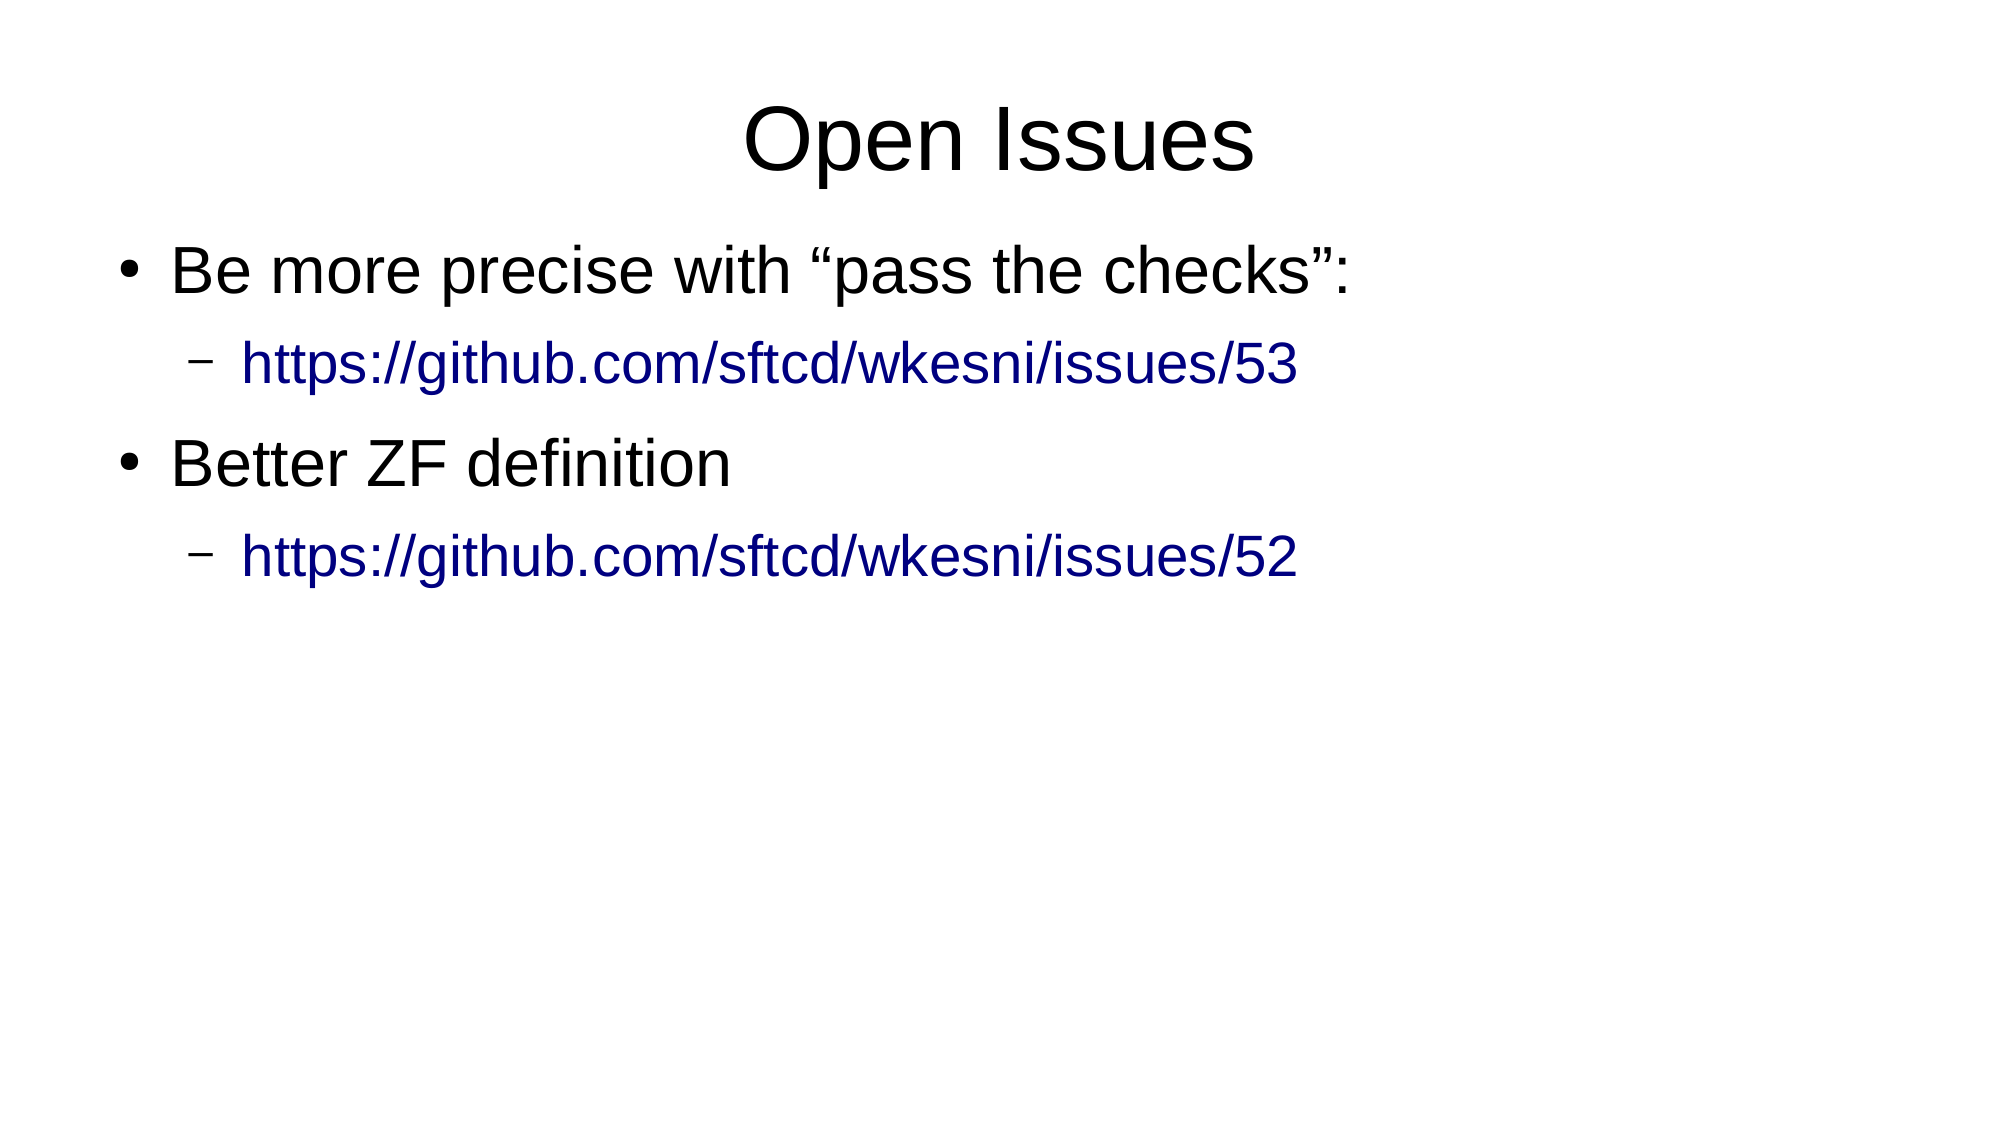

# Open Issues
Be more precise with “pass the checks”:
https://github.com/sftcd/wkesni/issues/53
Better ZF definition
https://github.com/sftcd/wkesni/issues/52